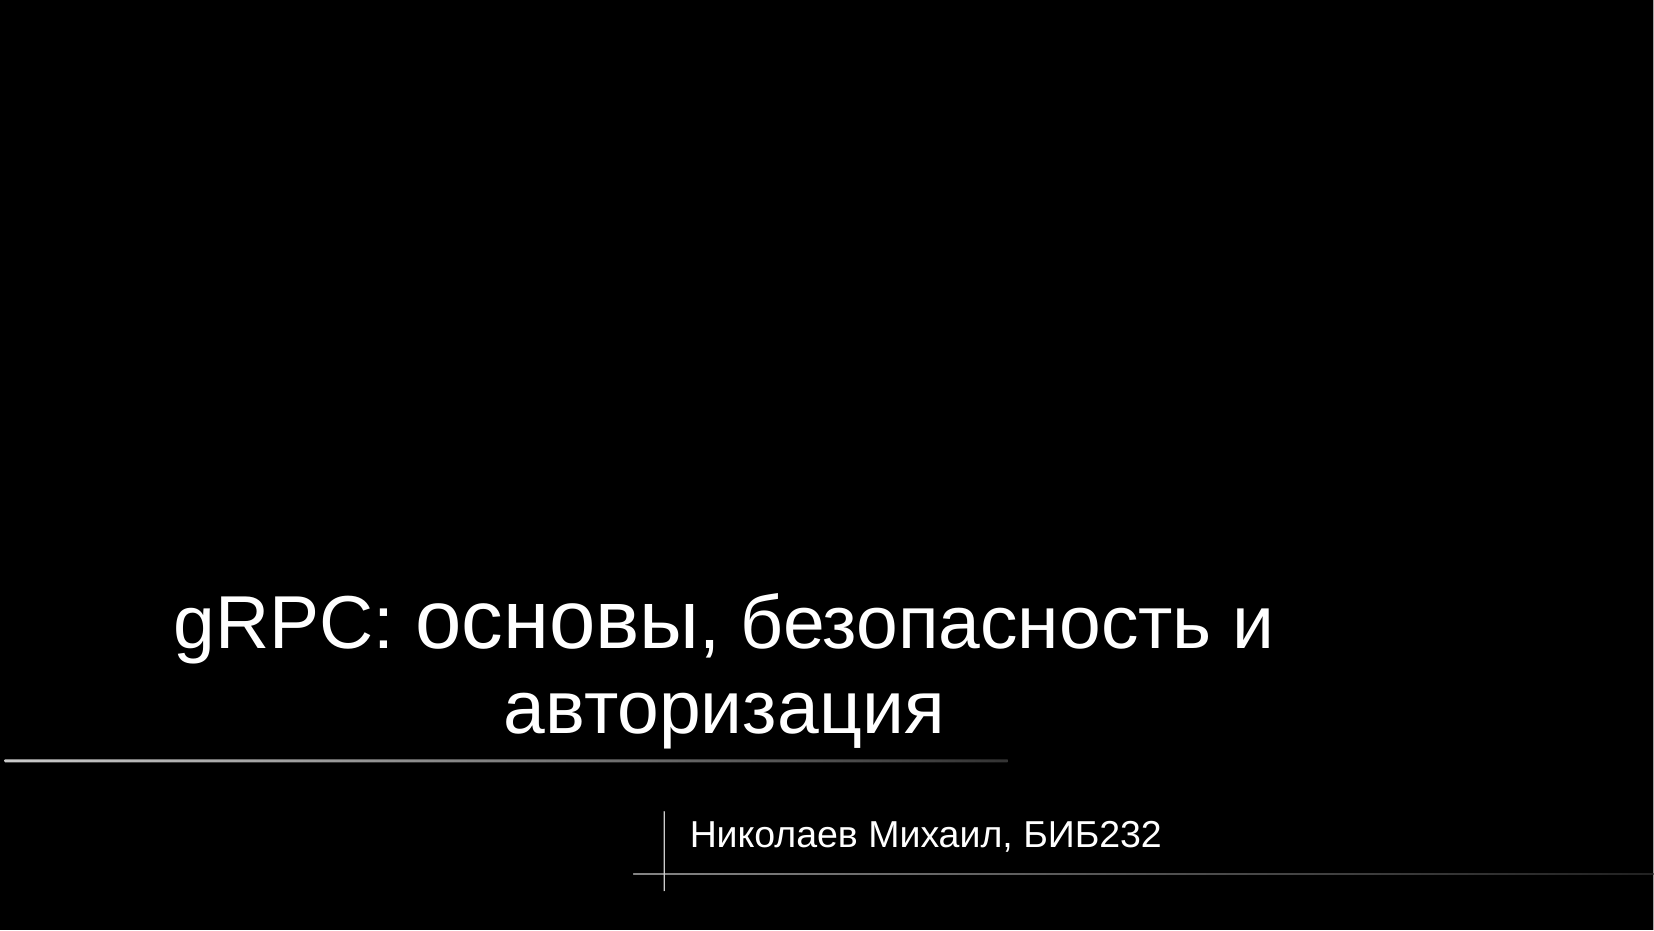

# gRPC: основы, безопасность и авторизация
Николаев Михаил, БИБ232